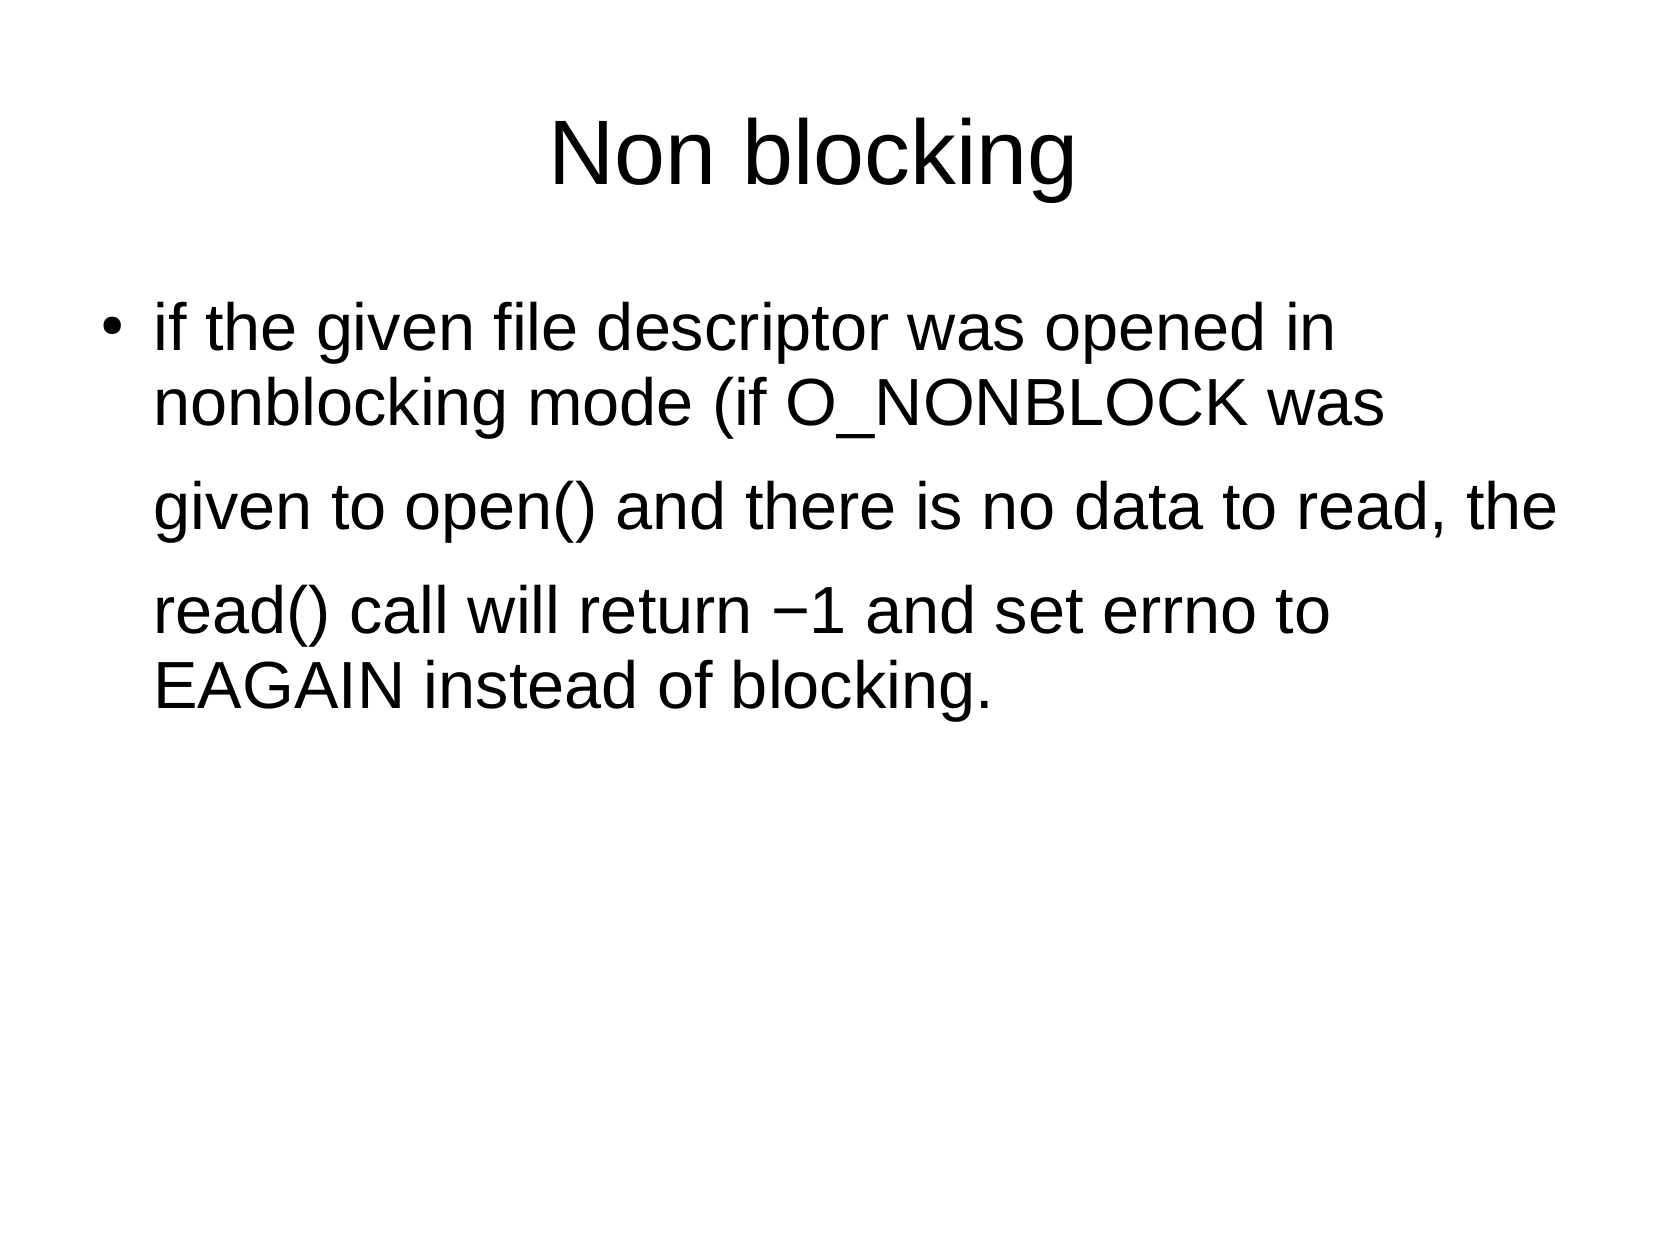

# Non blocking
if the given file descriptor was opened in nonblocking mode (if O_NONBLOCK was
given to open() and there is no data to read, the
read() call will return −1 and set errno to EAGAIN instead of blocking.